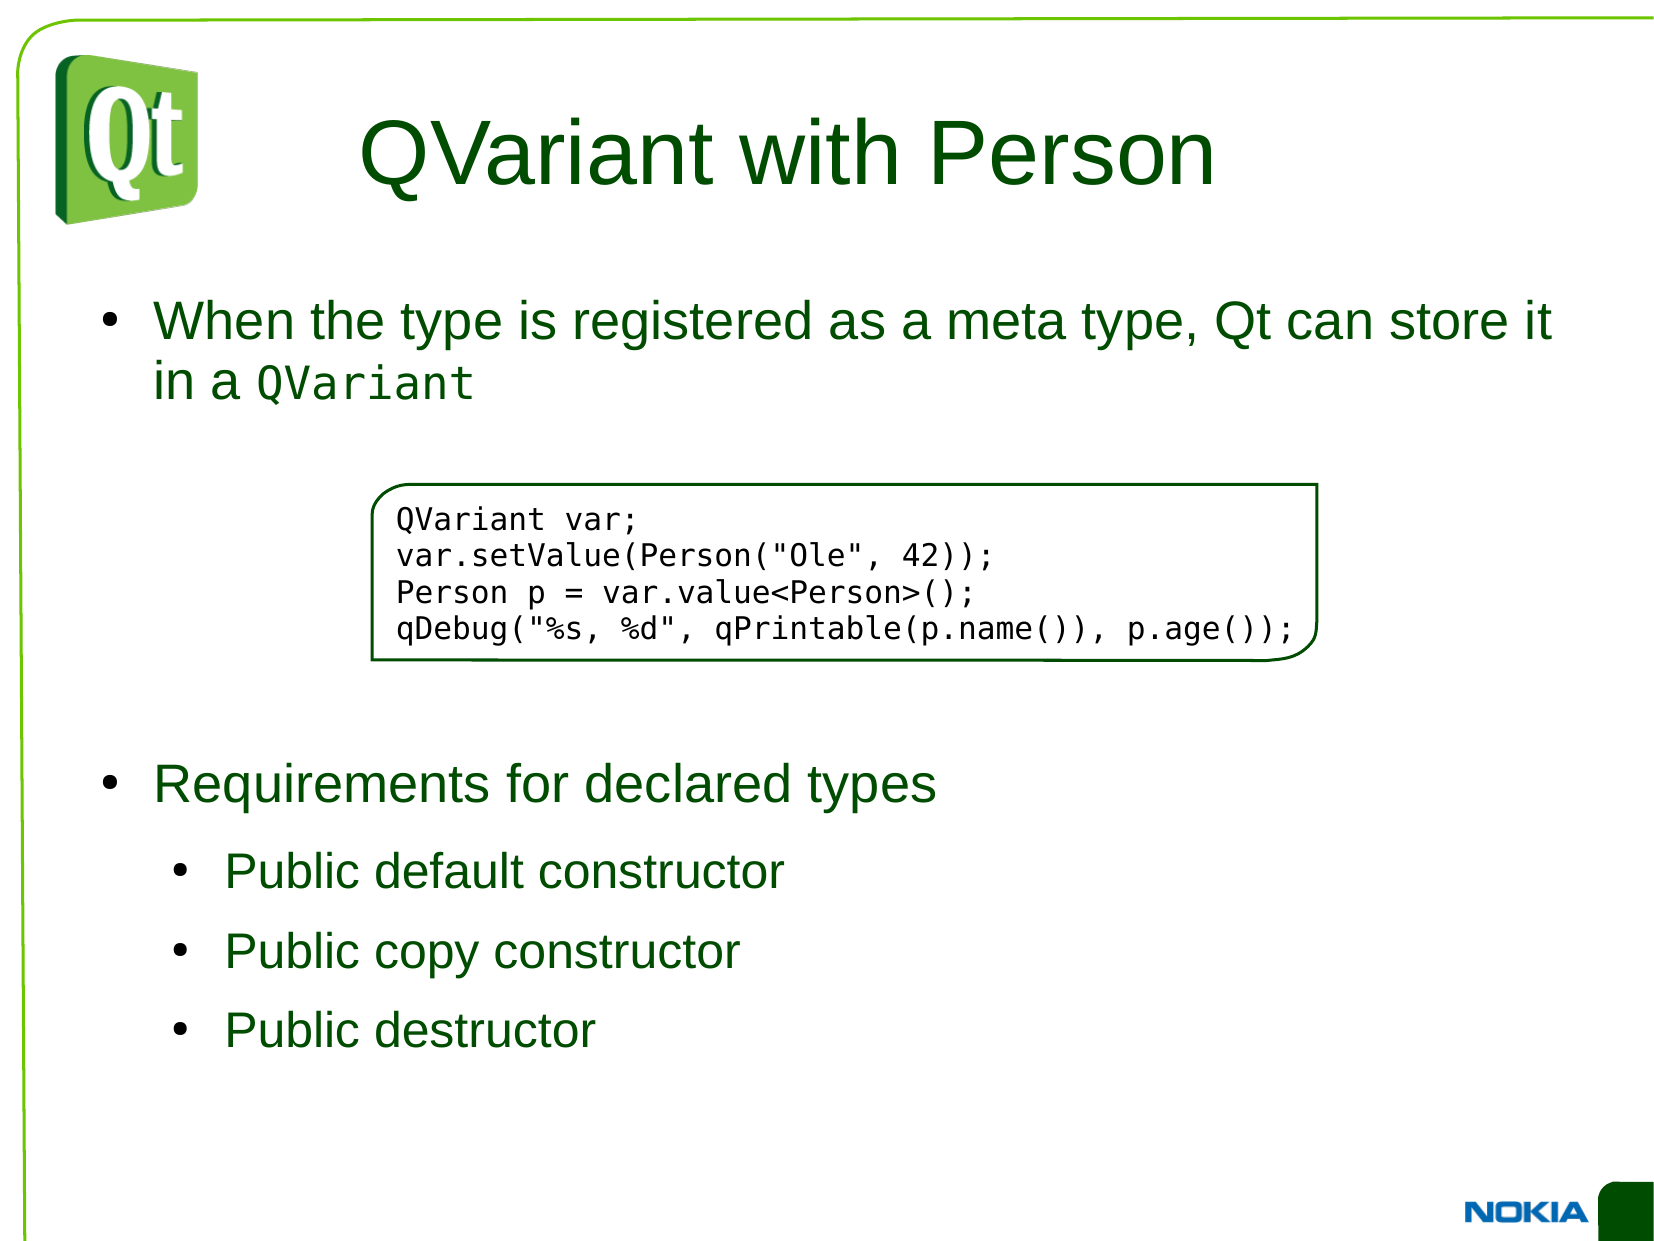

# QVariant with Person
When the type is registered as a meta type, Qt can store it in a QVariant
Requirements for declared types
Public default constructor
Public copy constructor
Public destructor
QVariant var;
var.setValue(Person("Ole", 42));
Person p = var.value<Person>();
qDebug("%s, %d", qPrintable(p.name()), p.age());